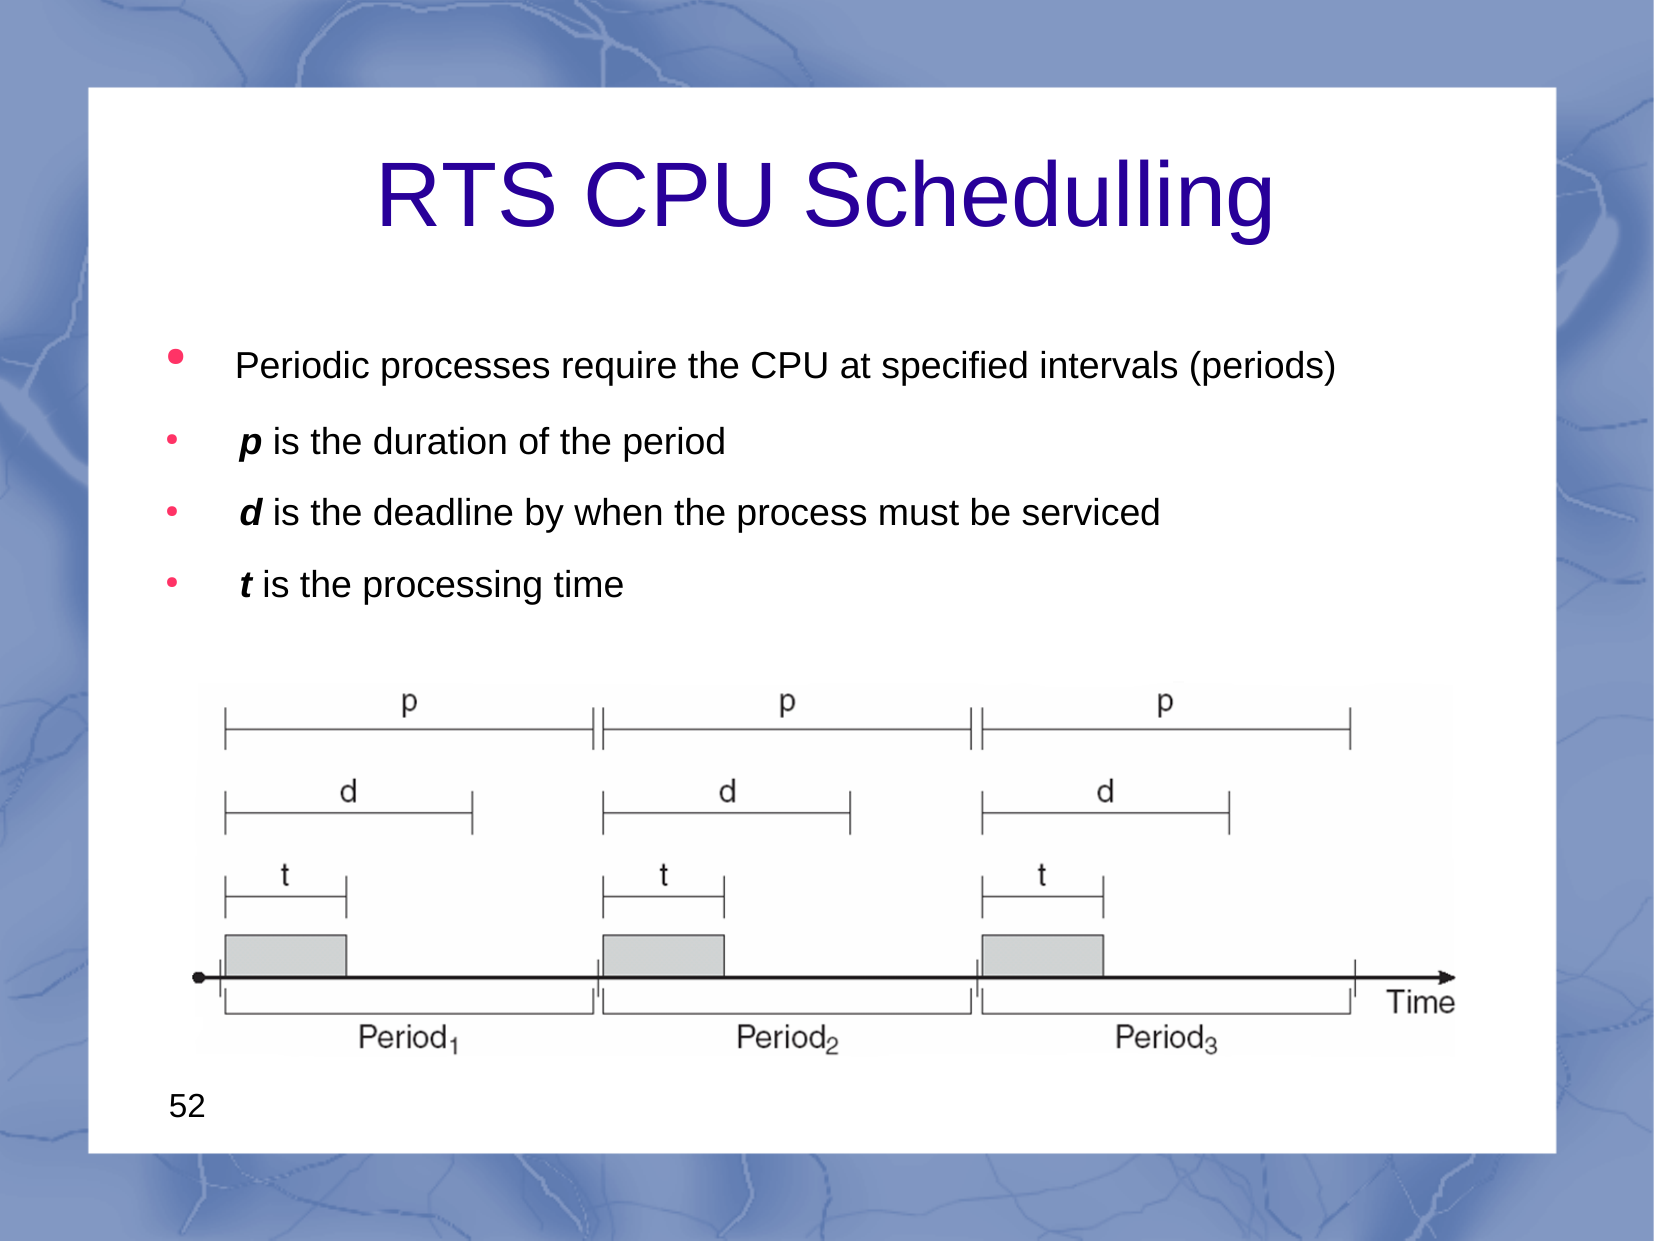

# RTS CPU Schedulling
 Periodic processes require the CPU at specified intervals (periods)
 p is the duration of the period
 d is the deadline by when the process must be serviced
 t is the processing time
52